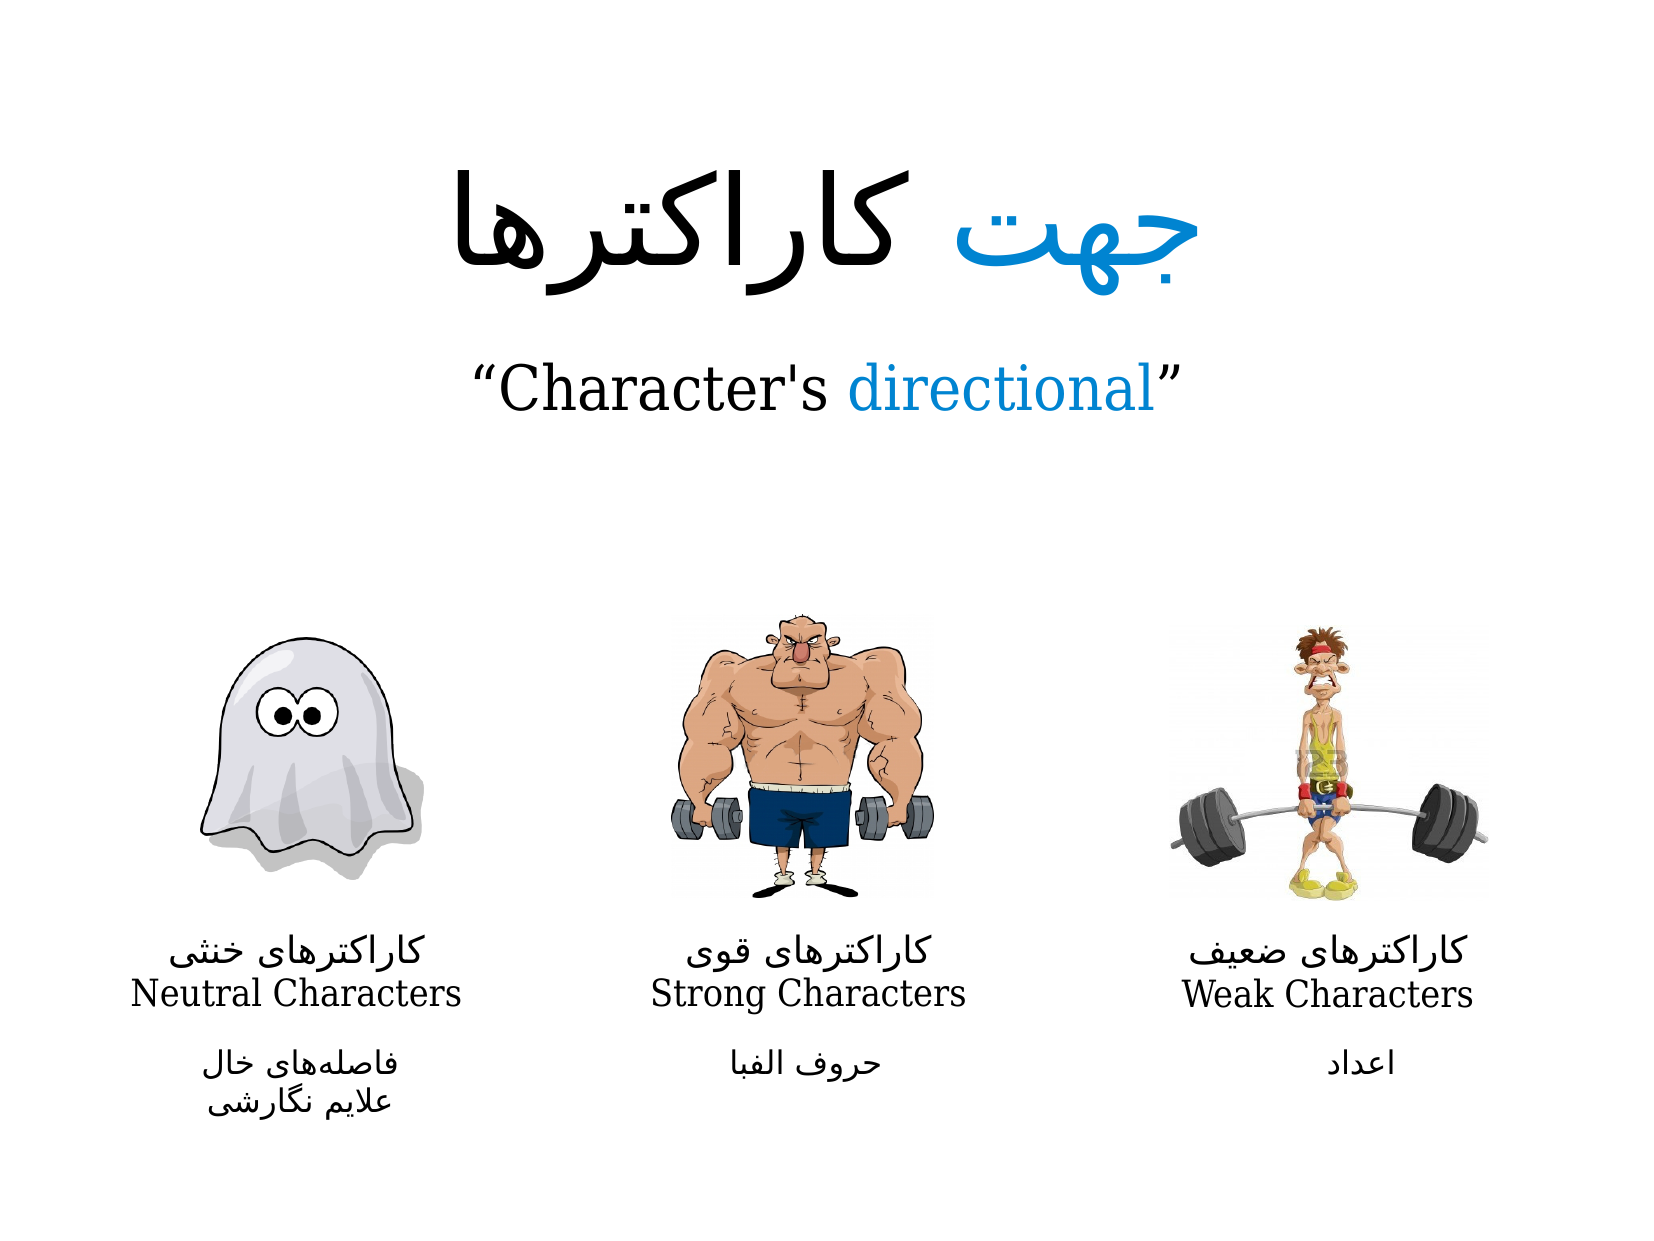

جهت کاراکترها
“Character's directional”
کاراکترهای خنثی
Neutral Characters
کاراکترهای قوی
Strong Characters
کاراکترهای ضعیف
Weak Characters
فاصله‌های خال
علایم نگارشی
حروف الفبا
اعداد